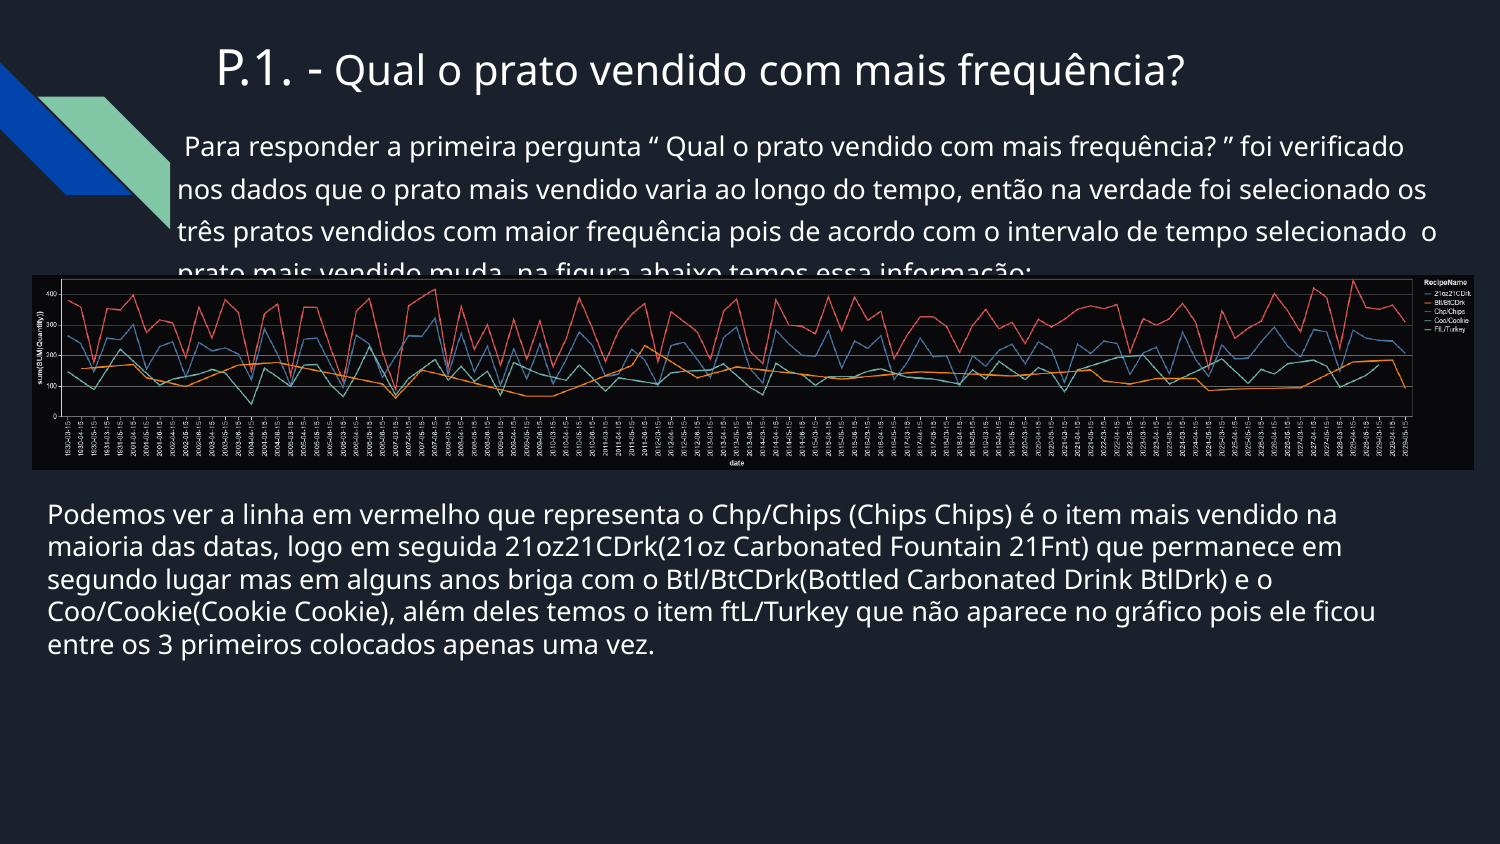

P.1. - Qual o prato vendido com mais frequência?
 Para responder a primeira pergunta “ Qual o prato vendido com mais frequência? ” foi verificado nos dados que o prato mais vendido varia ao longo do tempo, então na verdade foi selecionado os três pratos vendidos com maior frequência pois de acordo com o intervalo de tempo selecionado o prato mais vendido muda, na figura abaixo temos essa informação:
Podemos ver a linha em vermelho que representa o Chp/Chips (Chips Chips) é o item mais vendido na maioria das datas, logo em seguida 21oz21CDrk(21oz Carbonated Fountain 21Fnt) que permanece em segundo lugar mas em alguns anos briga com o Btl/BtCDrk(Bottled Carbonated Drink BtlDrk) e o Coo/Cookie(Cookie Cookie), além deles temos o item ftL/Turkey que não aparece no gráfico pois ele ficou entre os 3 primeiros colocados apenas uma vez.